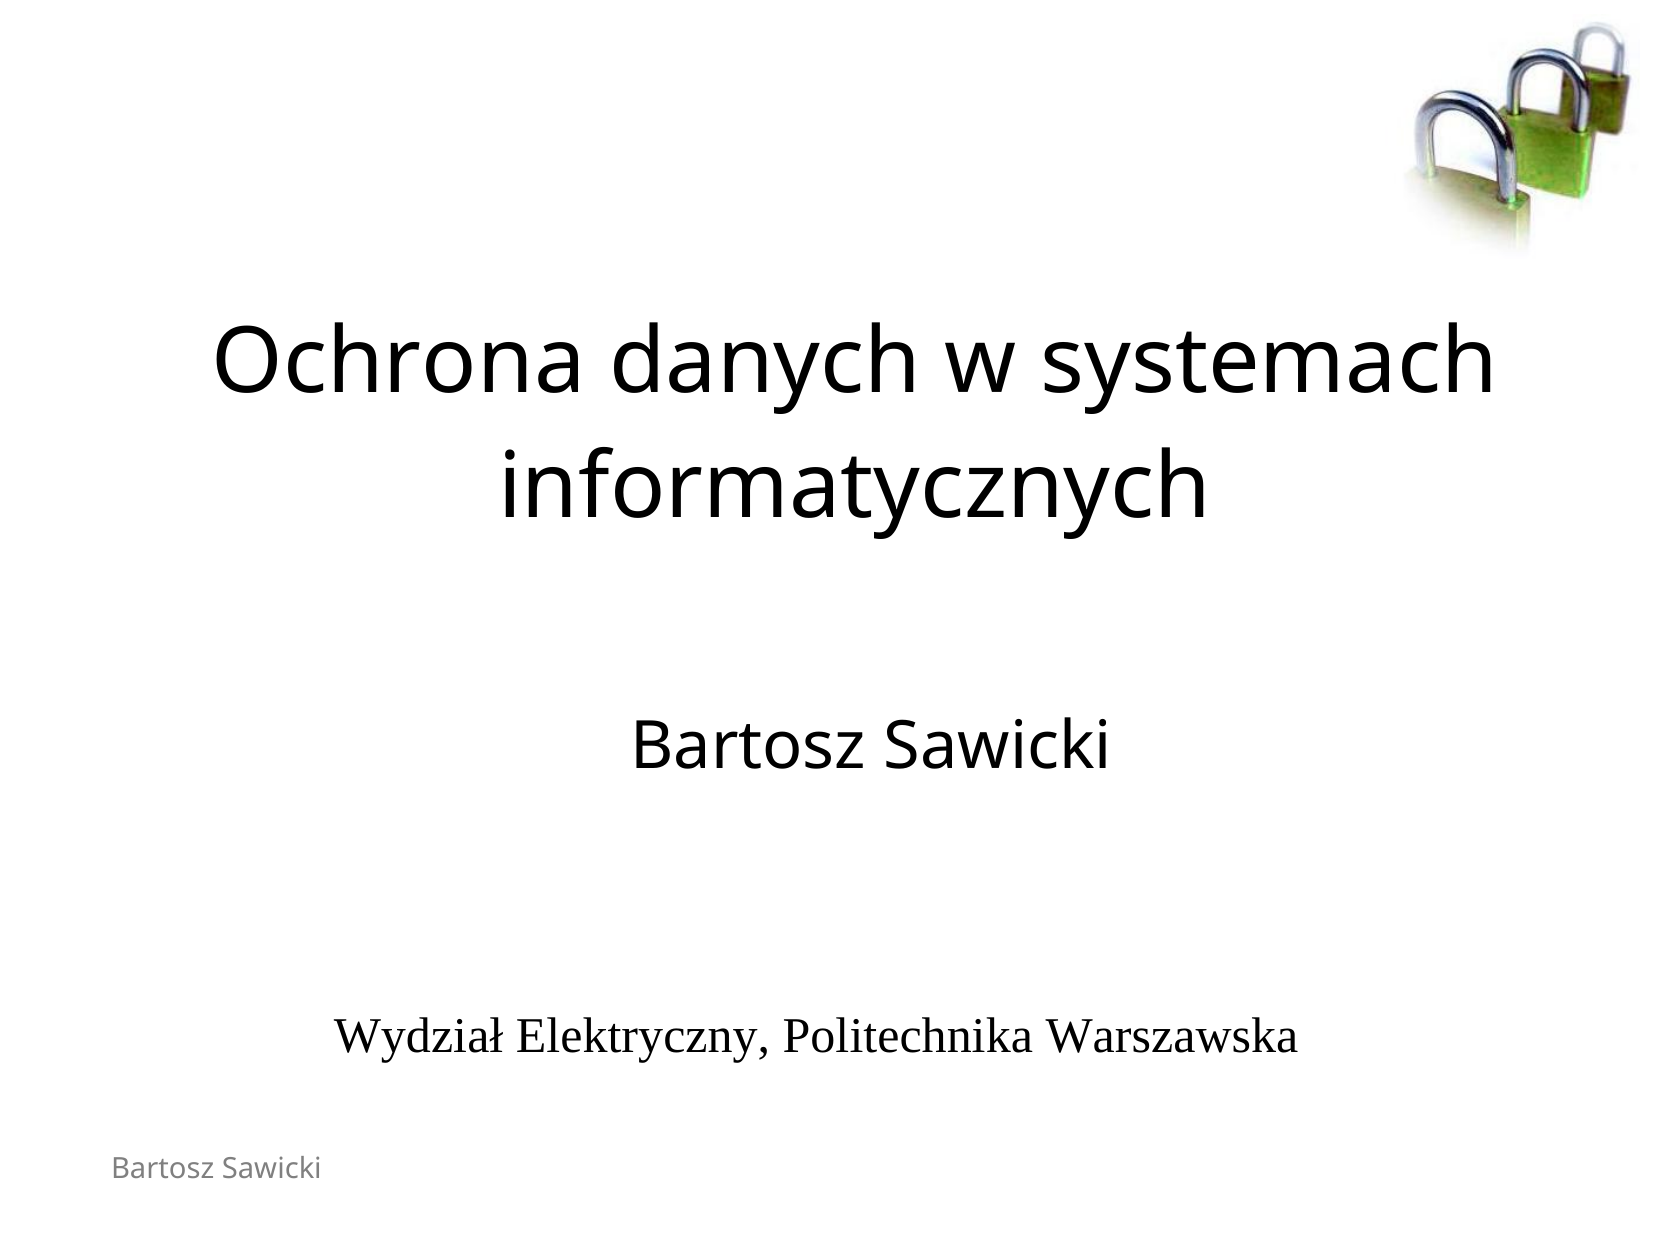

# Ochrona danych w systemach informatycznych
Bartosz Sawicki
Wydział Elektryczny, Politechnika Warszawska